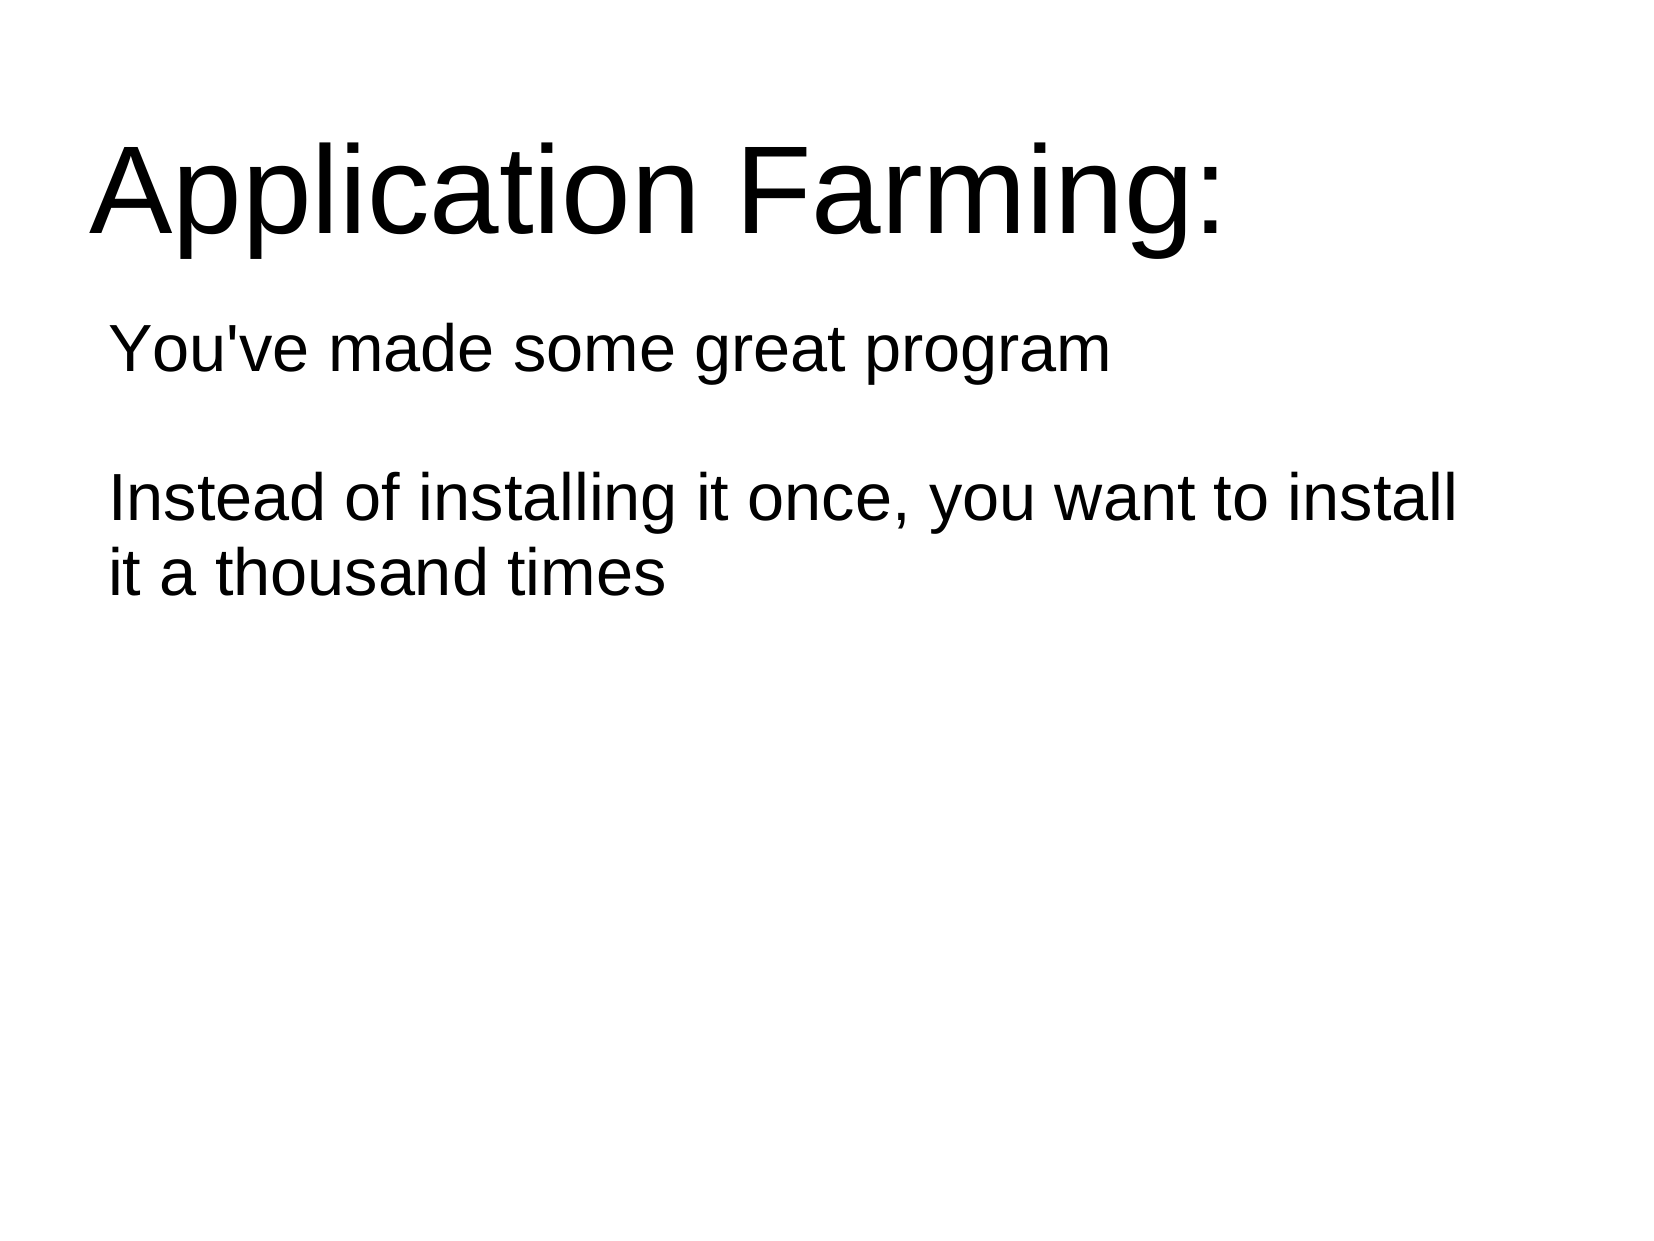

Application Farming:
 You've made some great program
 Instead of installing it once, you want to install it a thousand times